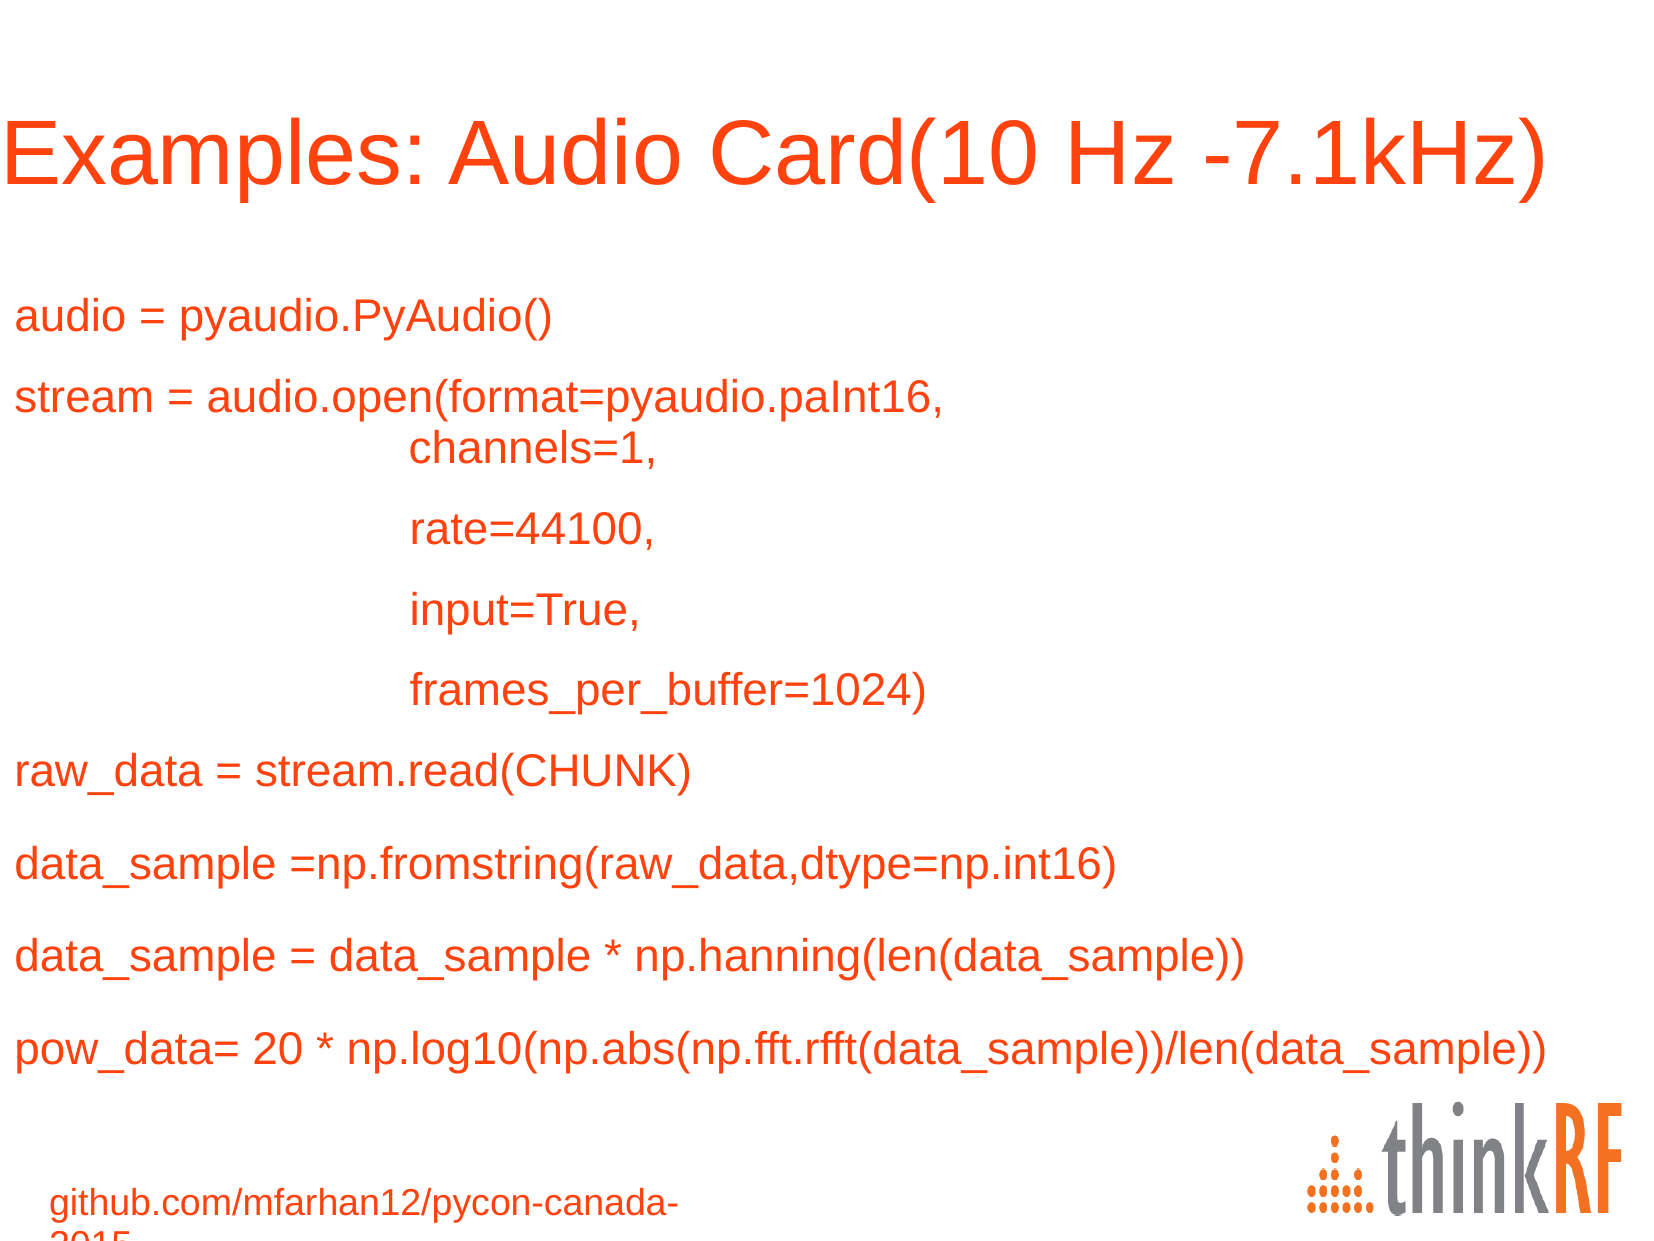

# Examples: Audio Card(10 Hz -7.1kHz)
audio = pyaudio.PyAudio()
stream = audio.open(format=pyaudio.paInt16, 	 	 					 channels=1,
 rate=44100,
 input=True,
 frames_per_buffer=1024)
raw_data = stream.read(CHUNK)
data_sample =np.fromstring(raw_data,dtype=np.int16)
data_sample = data_sample * np.hanning(len(data_sample))
pow_data= 20 * np.log10(np.abs(np.fft.rfft(data_sample))/len(data_sample))